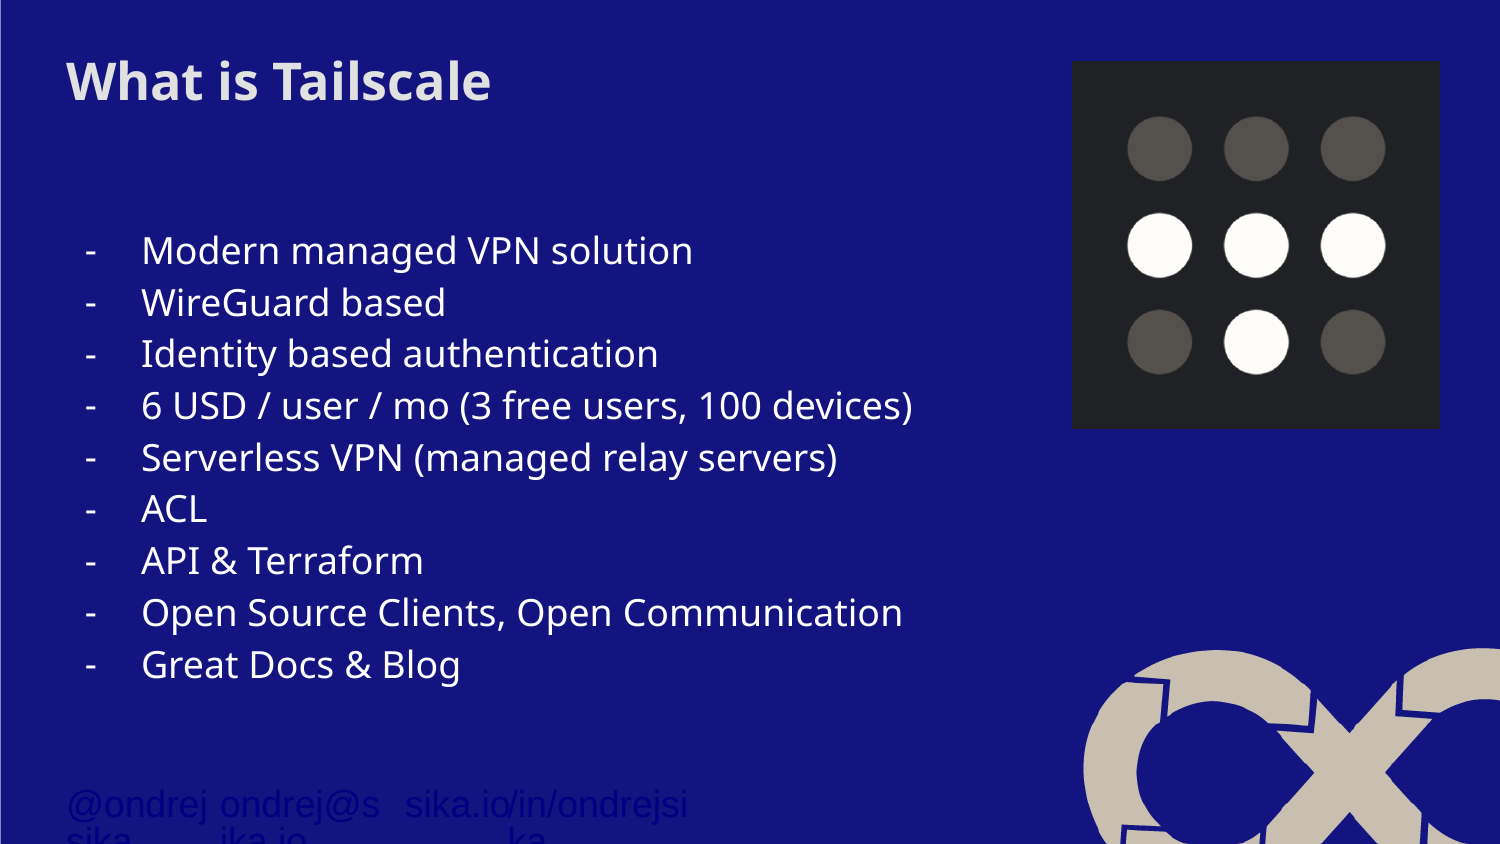

# What is Tailscale
Modern managed VPN solution
WireGuard based
Identity based authentication
6 USD / user / mo (3 free users, 100 devices)
Serverless VPN (managed relay servers)
ACL
API & Terraform
Open Source Clients, Open Communication
Great Docs & Blog